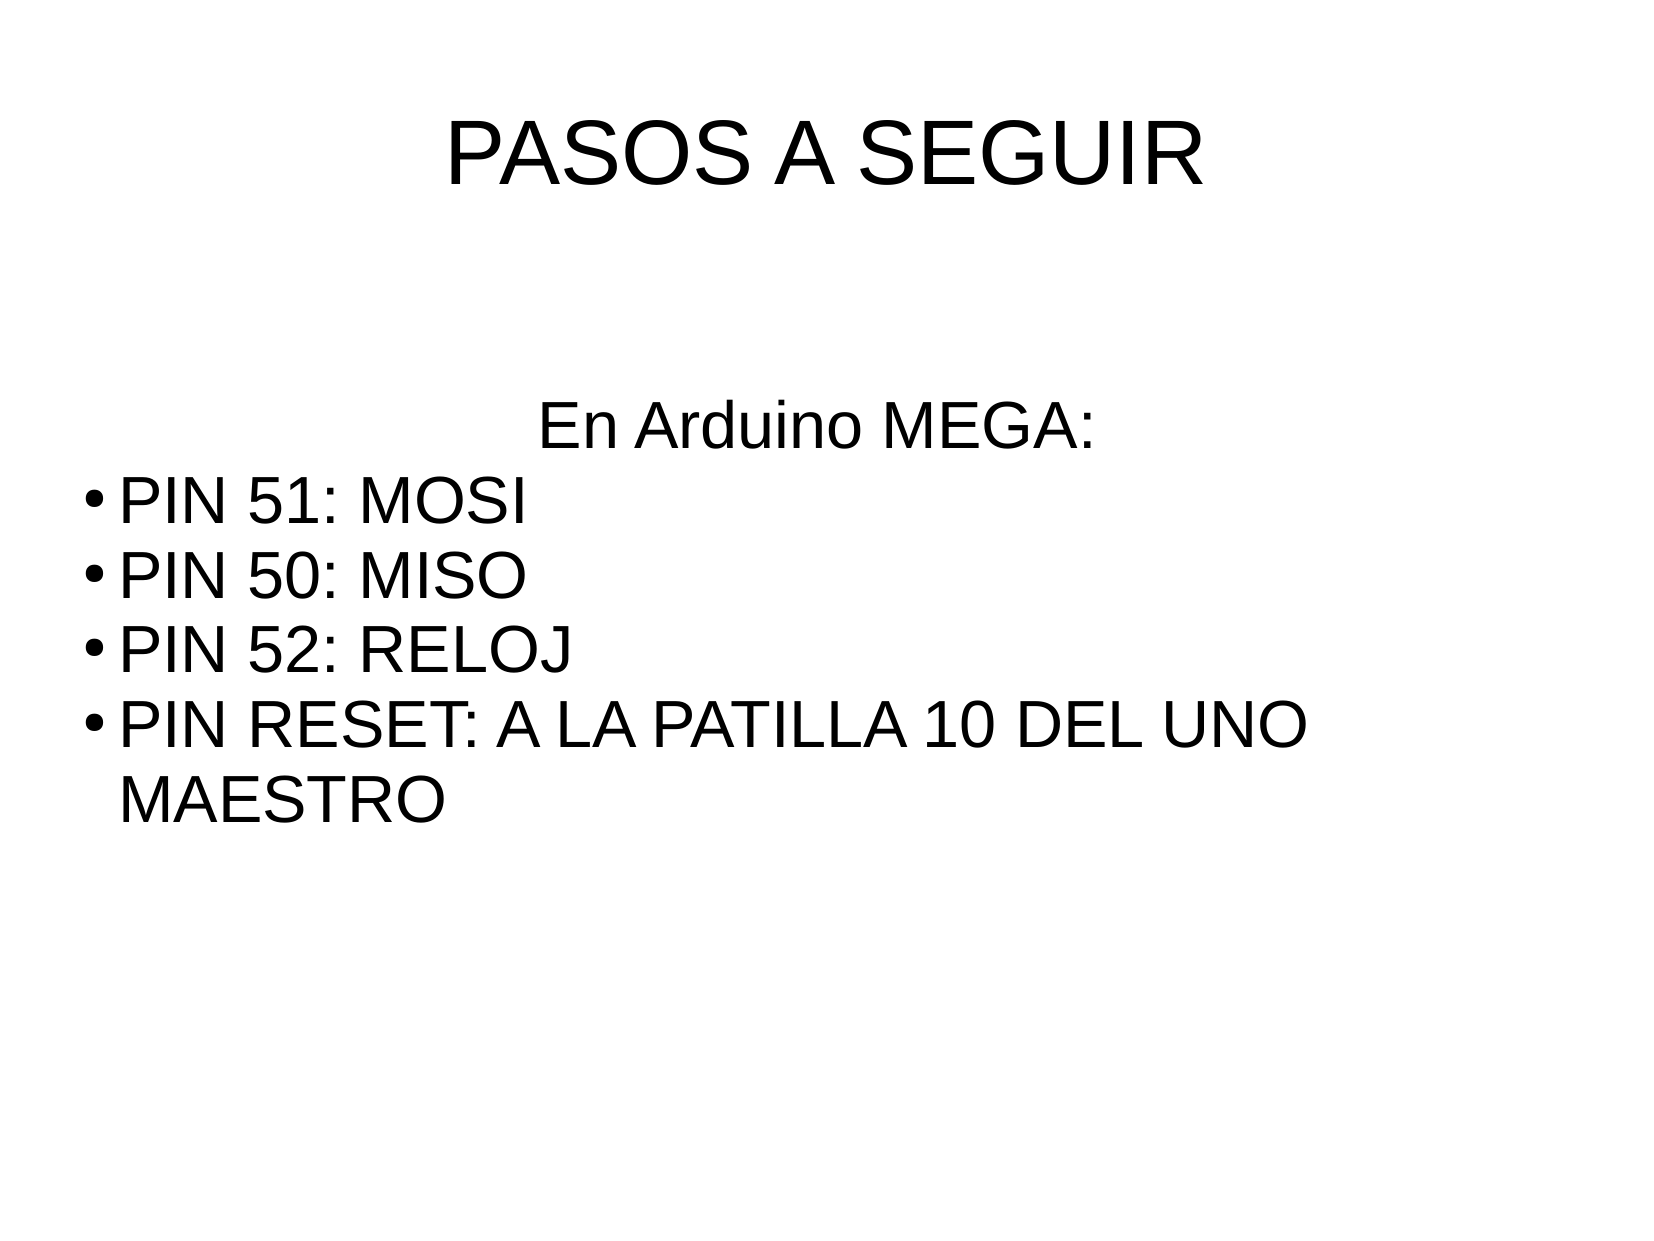

# PASOS A SEGUIR
En Arduino MEGA:
PIN 51: MOSI
PIN 50: MISO
PIN 52: RELOJ
PIN RESET: A LA PATILLA 10 DEL UNO MAESTRO